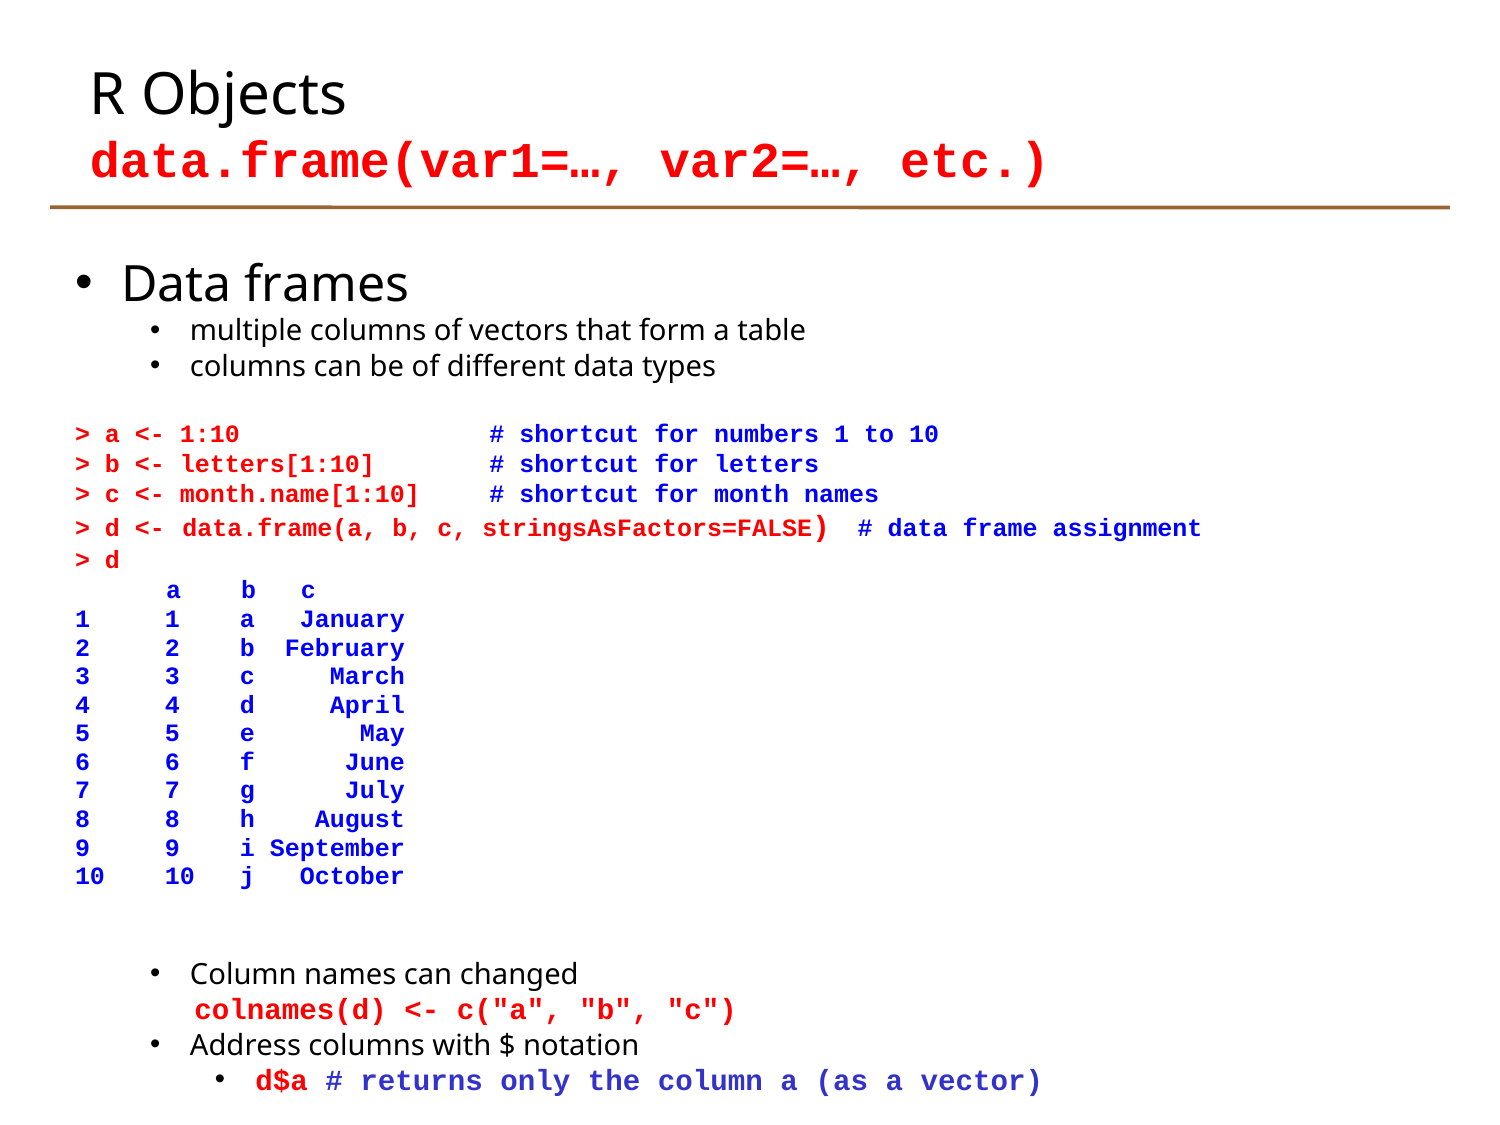

R Objects
data.frame(var1=…, var2=…, etc.)‏
Data frames
multiple columns of vectors that form a table
columns can be of different data types
> a <- 1:10 				# shortcut for numbers 1 to 10
> b <- letters[1:10] 		# shortcut for letters
> c <- month.name[1:10]	# shortcut for month names
> d <- data.frame(a, b, c, stringsAsFactors=FALSE)‏	# data frame assignment
> d
	 a b c
1 1 a January
2 2 b February
3 3 c March
4 4 d April
5 5 e May
6 6 f June
7 7 g July
8 8 h August
9 9 i September
10 10 j October
Column names can changed
		colnames(d) <- c("a", "b", "c")‏
Address columns with $ notation
d$a # returns only the column a (as a vector)
‏